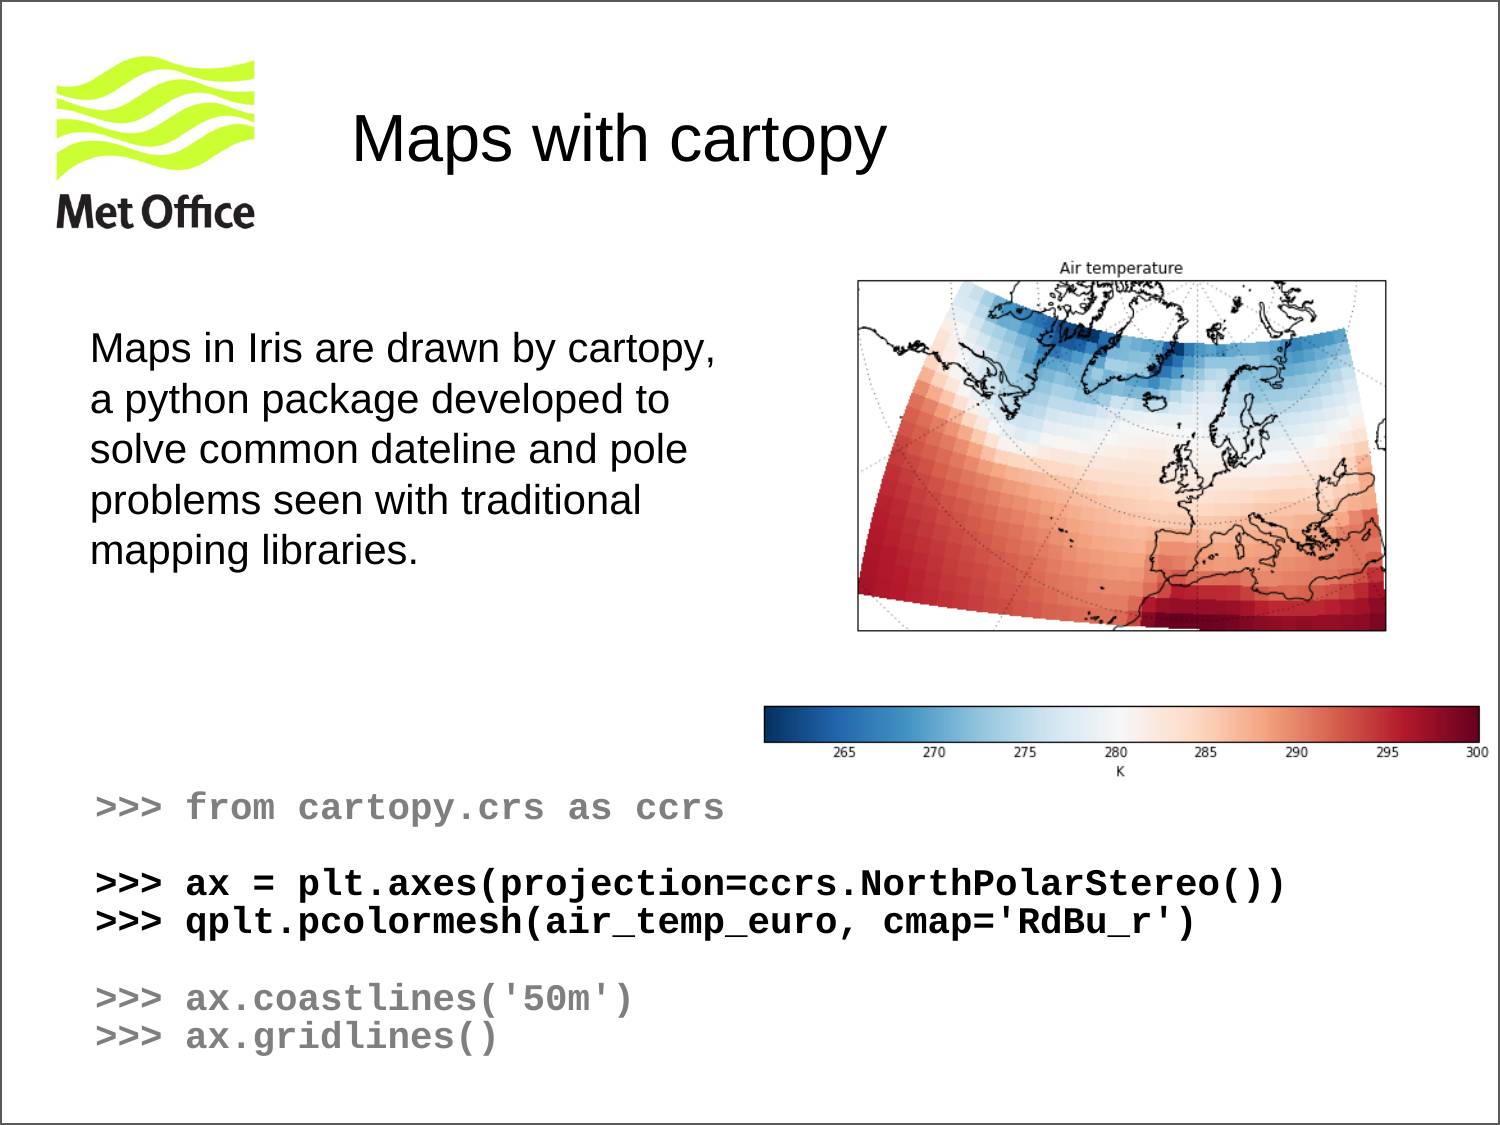

Maps with cartopy
Maps in Iris are drawn by cartopy, a python package developed to solve common dateline and pole problems seen with traditional mapping libraries.
>>> from cartopy.crs as ccrs
>>> ax = plt.axes(projection=ccrs.NorthPolarStereo())
>>> qplt.pcolormesh(air_temp_euro, cmap='RdBu_r')
>>> ax.coastlines('50m')
>>> ax.gridlines()